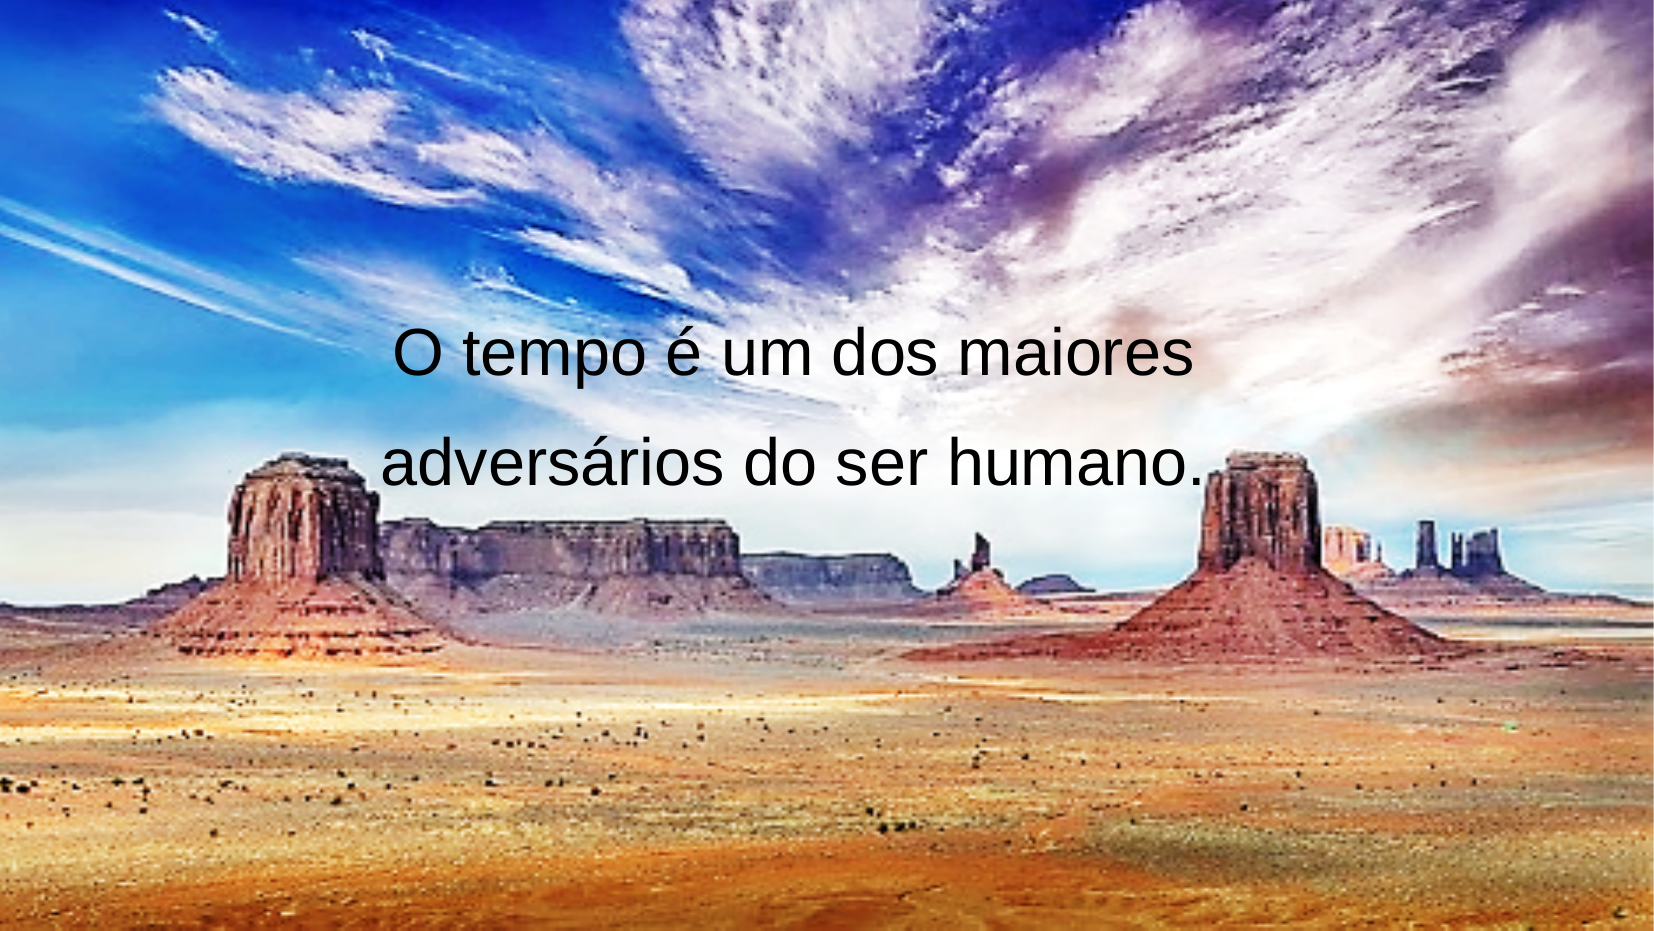

# O tempo é um dos maiores
adversários do ser humano.